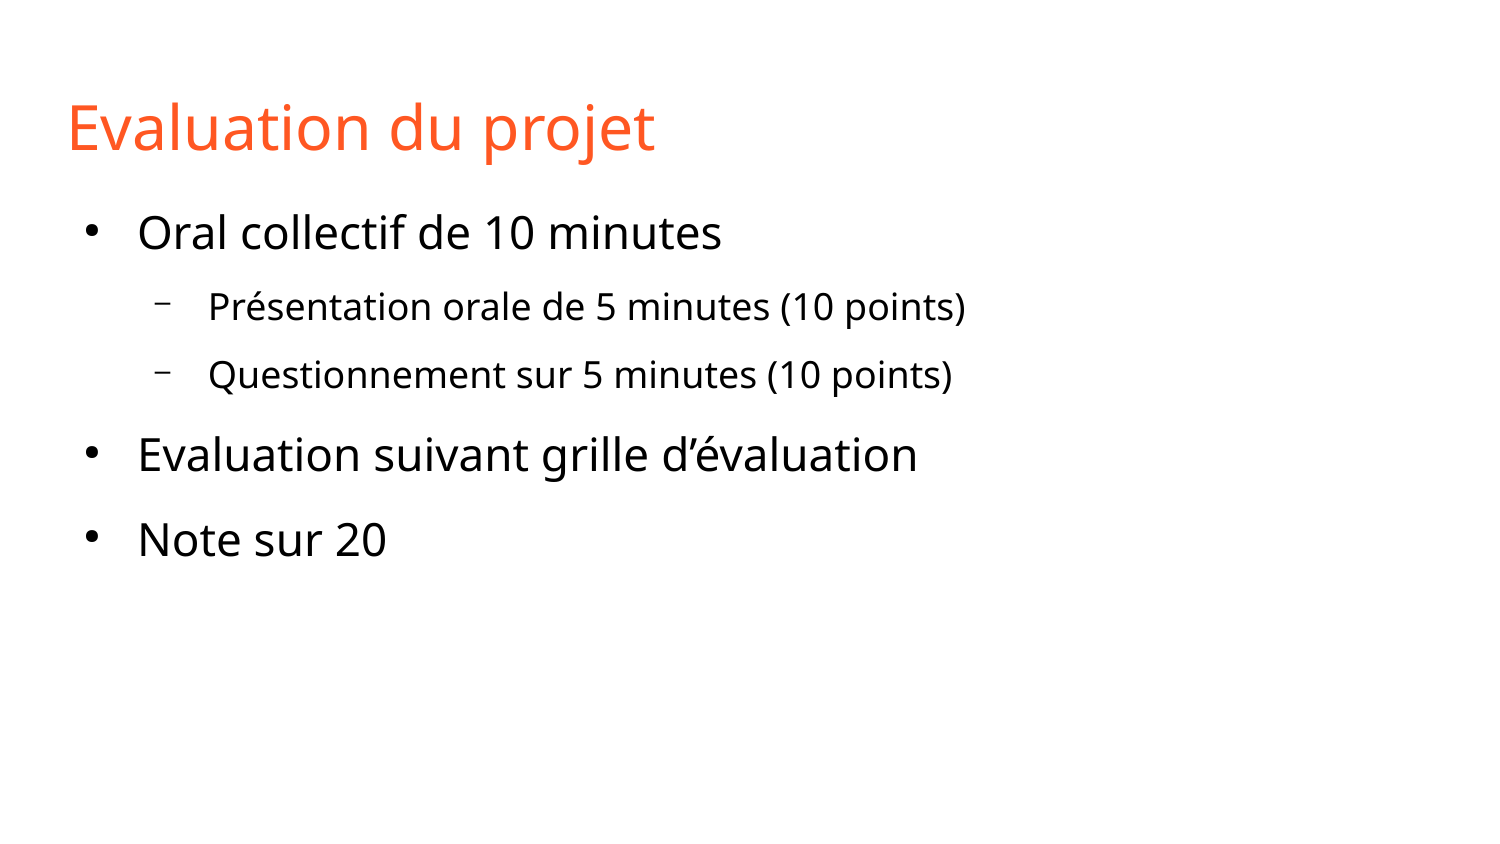

# Evaluation du projet
Oral collectif de 10 minutes
Présentation orale de 5 minutes (10 points)
Questionnement sur 5 minutes (10 points)
Evaluation suivant grille d’évaluation
Note sur 20